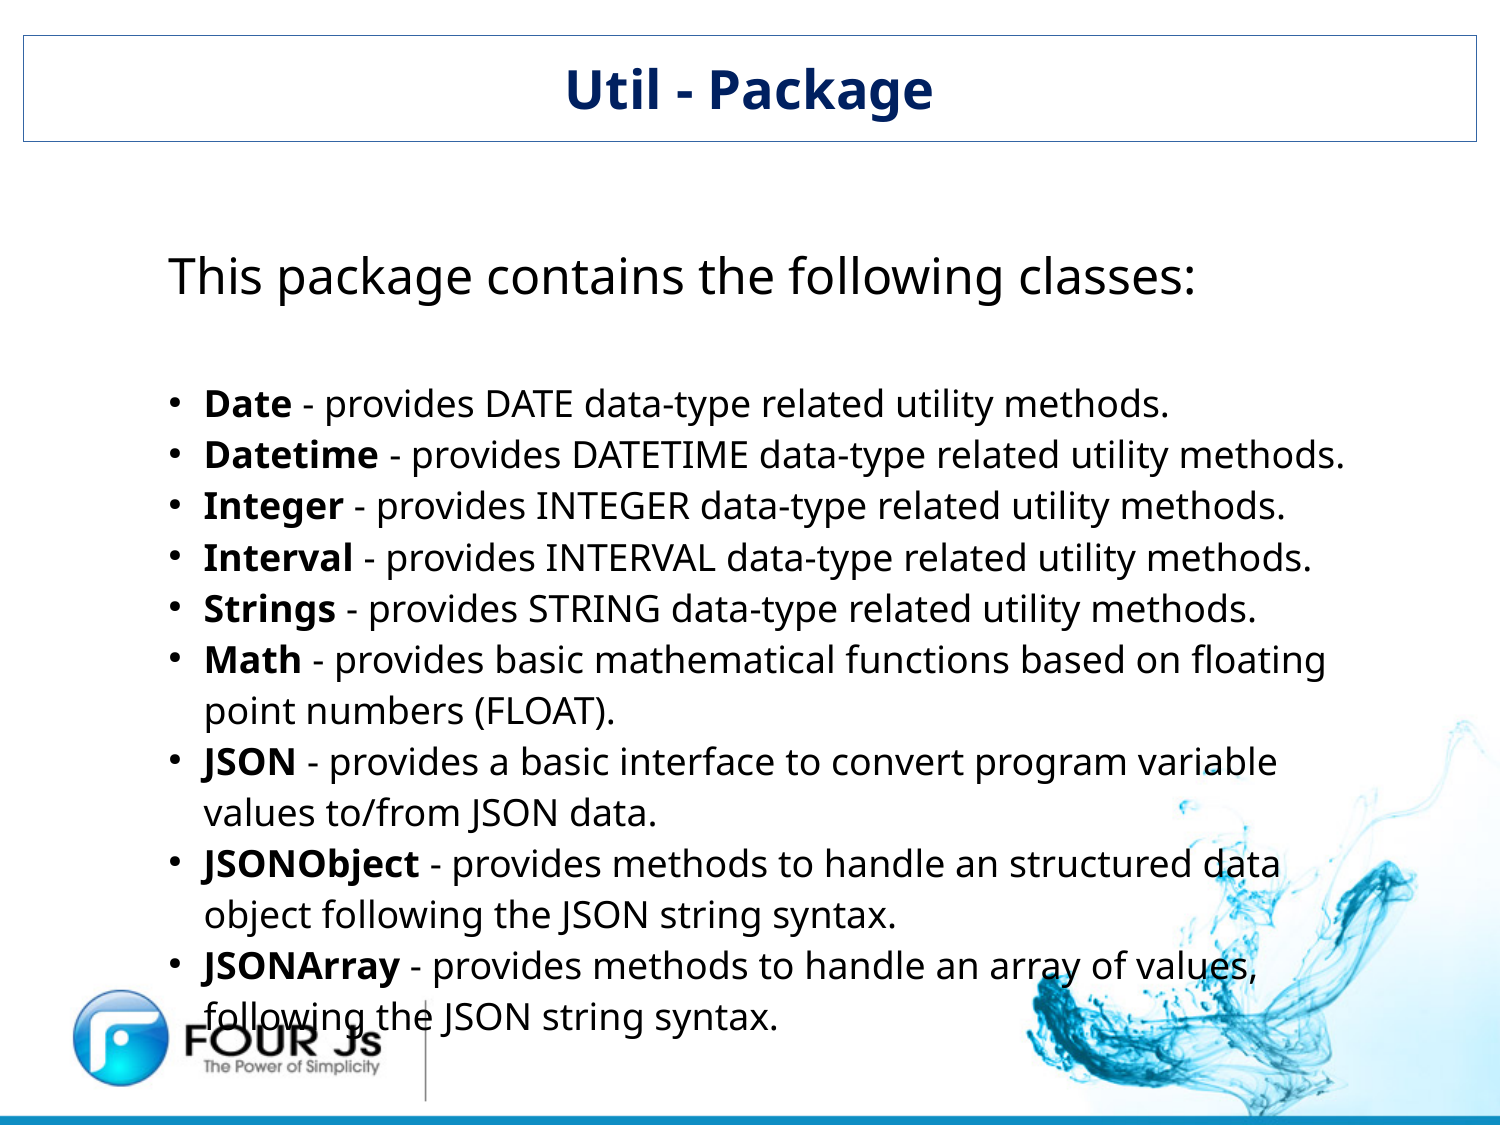

# Util - Package
This package contains the following classes:
Date - provides DATE data-type related utility methods.
Datetime - provides DATETIME data-type related utility methods.
Integer - provides INTEGER data-type related utility methods.
Interval - provides INTERVAL data-type related utility methods.
Strings - provides STRING data-type related utility methods.
Math - provides basic mathematical functions based on floating point numbers (FLOAT).
JSON - provides a basic interface to convert program variable values to/from JSON data.
JSONObject - provides methods to handle an structured data object following the JSON string syntax.
JSONArray - provides methods to handle an array of values, following the JSON string syntax.